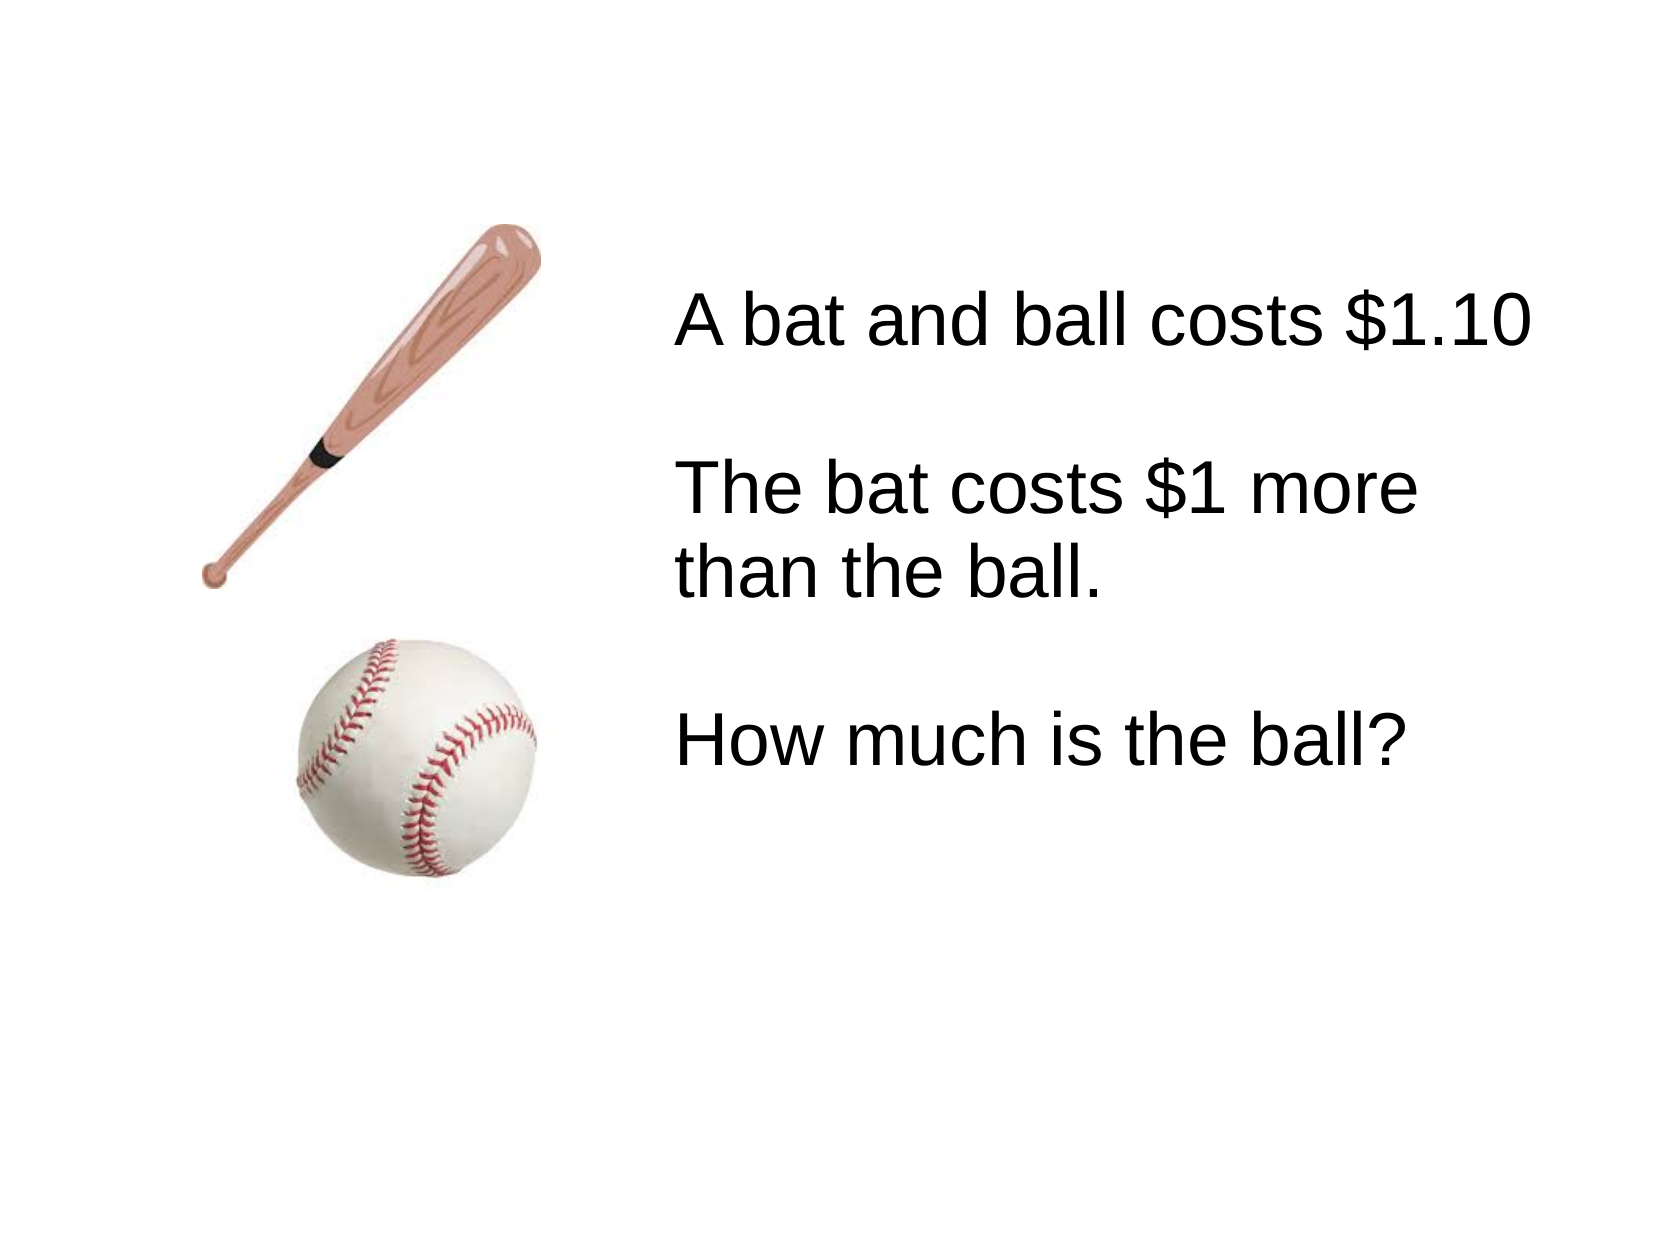

A bat and ball costs $1.10
The bat costs $1 more than the ball.
How much is the ball?